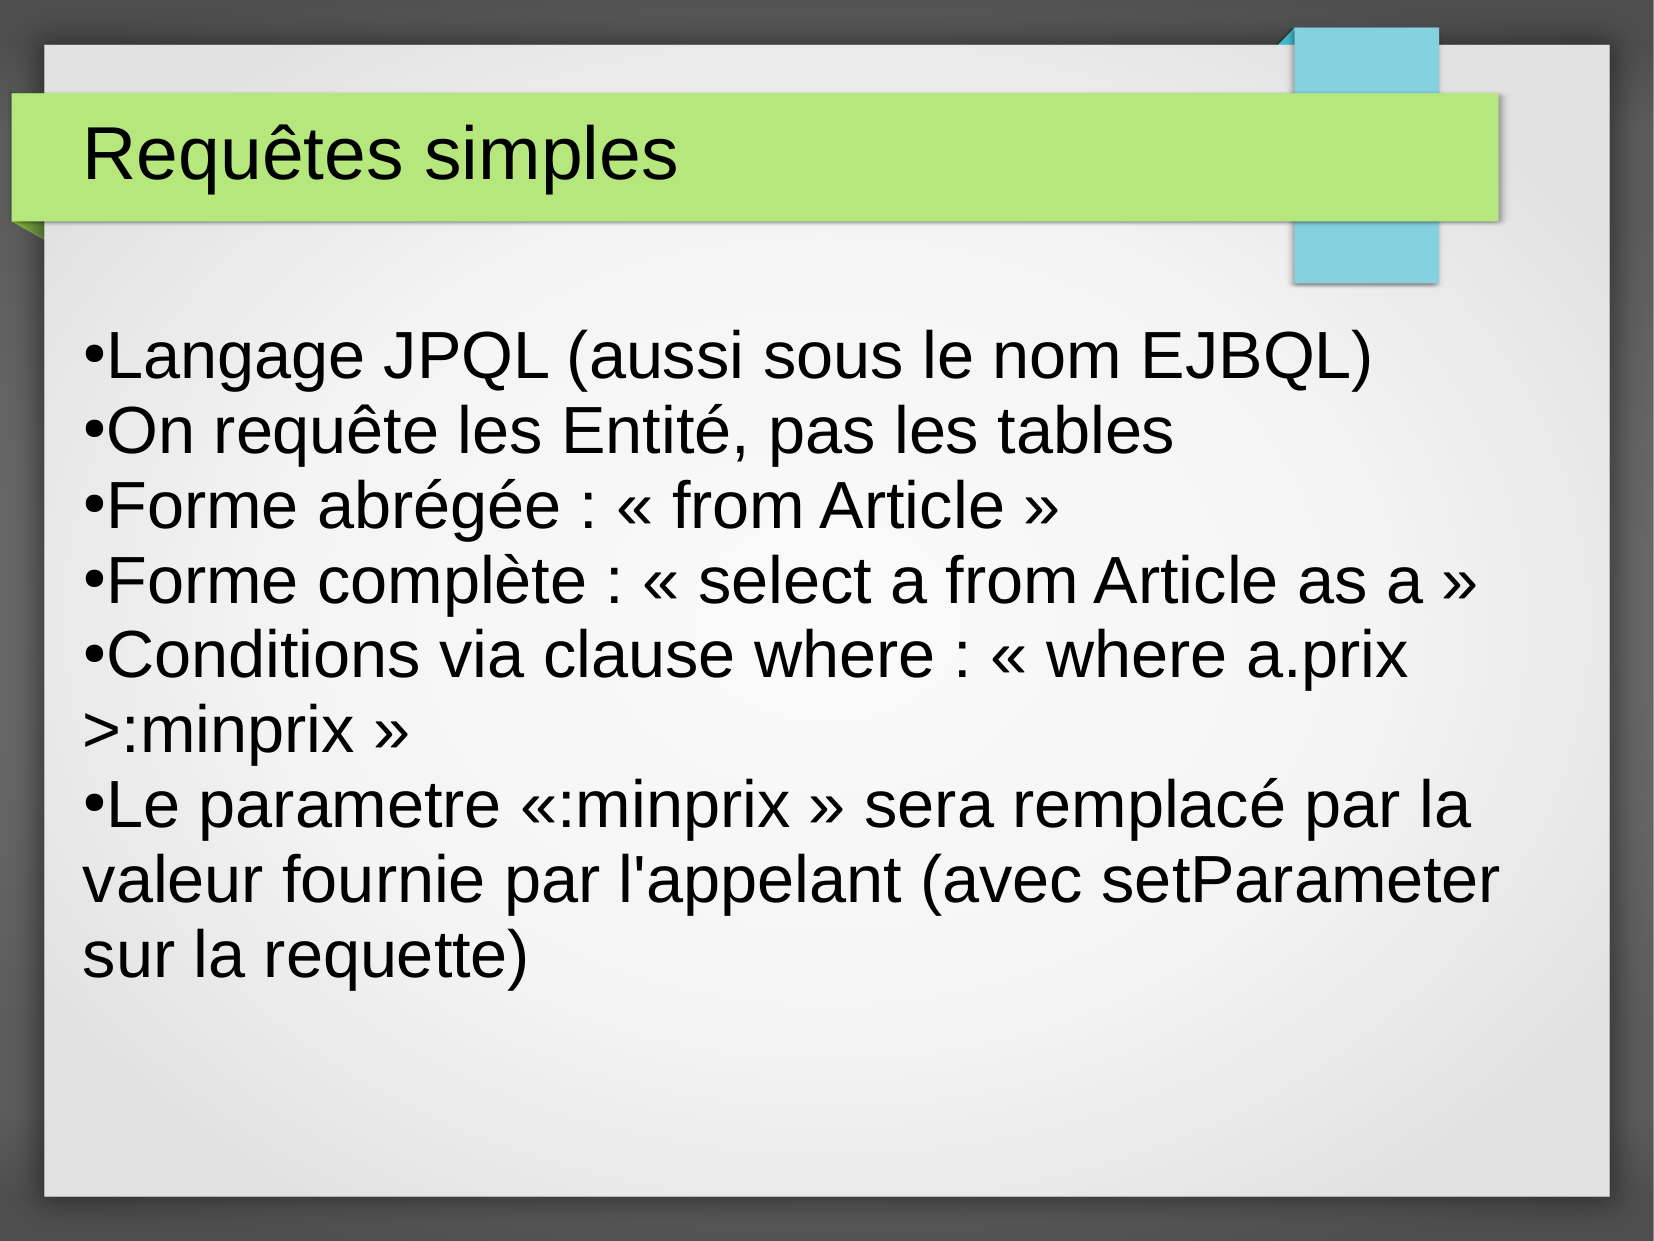

# Requêtes simples
Langage JPQL (aussi sous le nom EJBQL)
On requête les Entité, pas les tables
Forme abrégée : « from Article »
Forme complète : « select a from Article as a »
Conditions via clause where : « where a.prix >:minprix »
Le parametre «:minprix » sera remplacé par la valeur fournie par l'appelant (avec setParameter sur la requette)